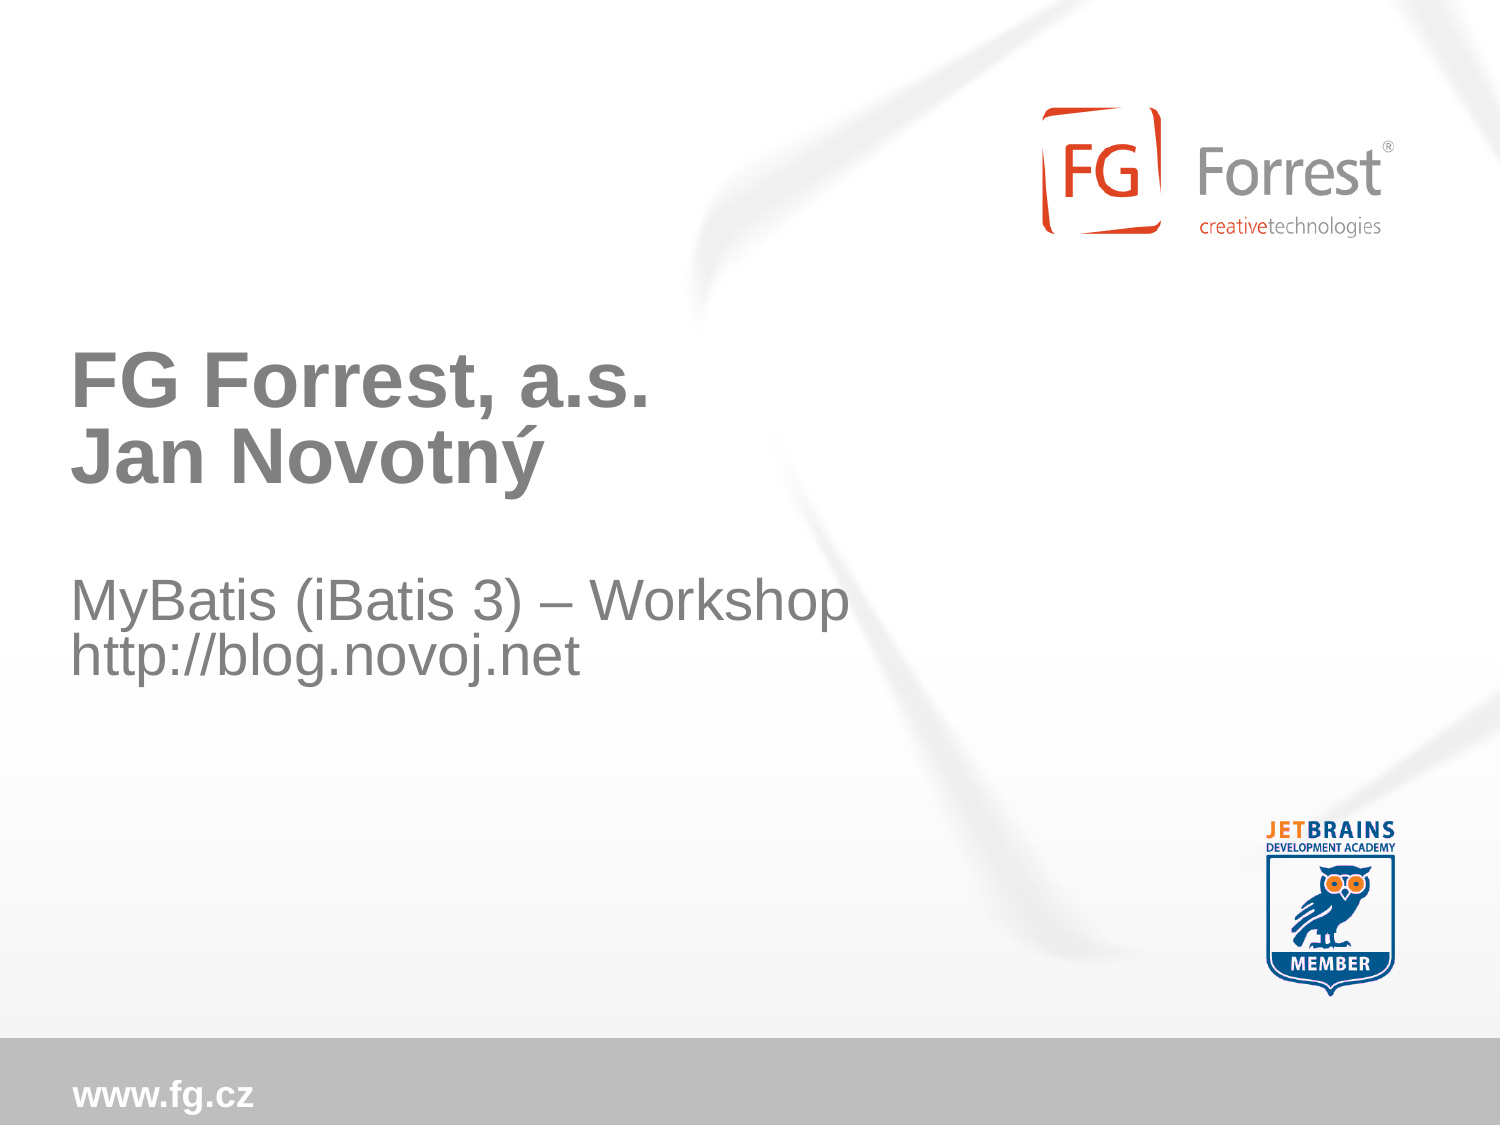

# FG Forrest, a.s. Jan Novotný MyBatis (iBatis 3) – Workshop http://blog.novoj.net